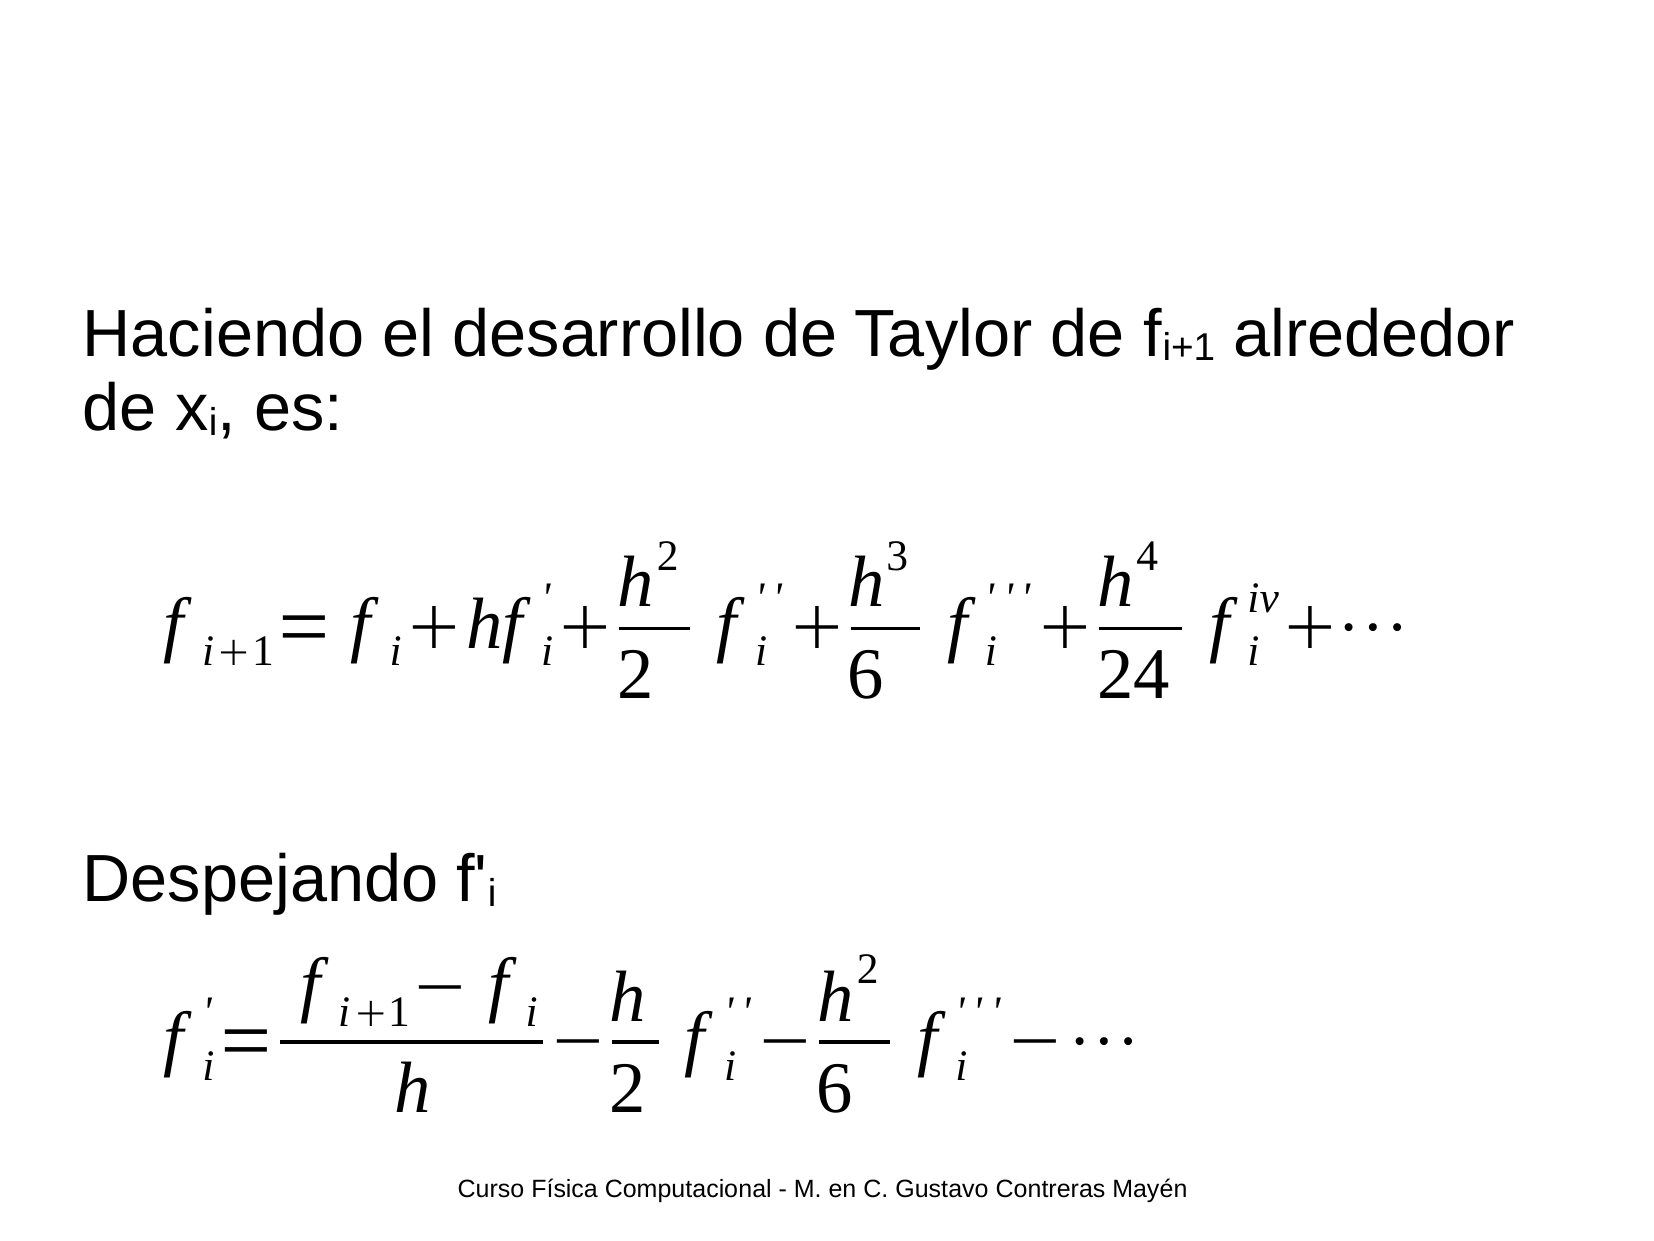

#
Haciendo el desarrollo de Taylor de fi+1 alrededor de xi, es:
Despejando f'i